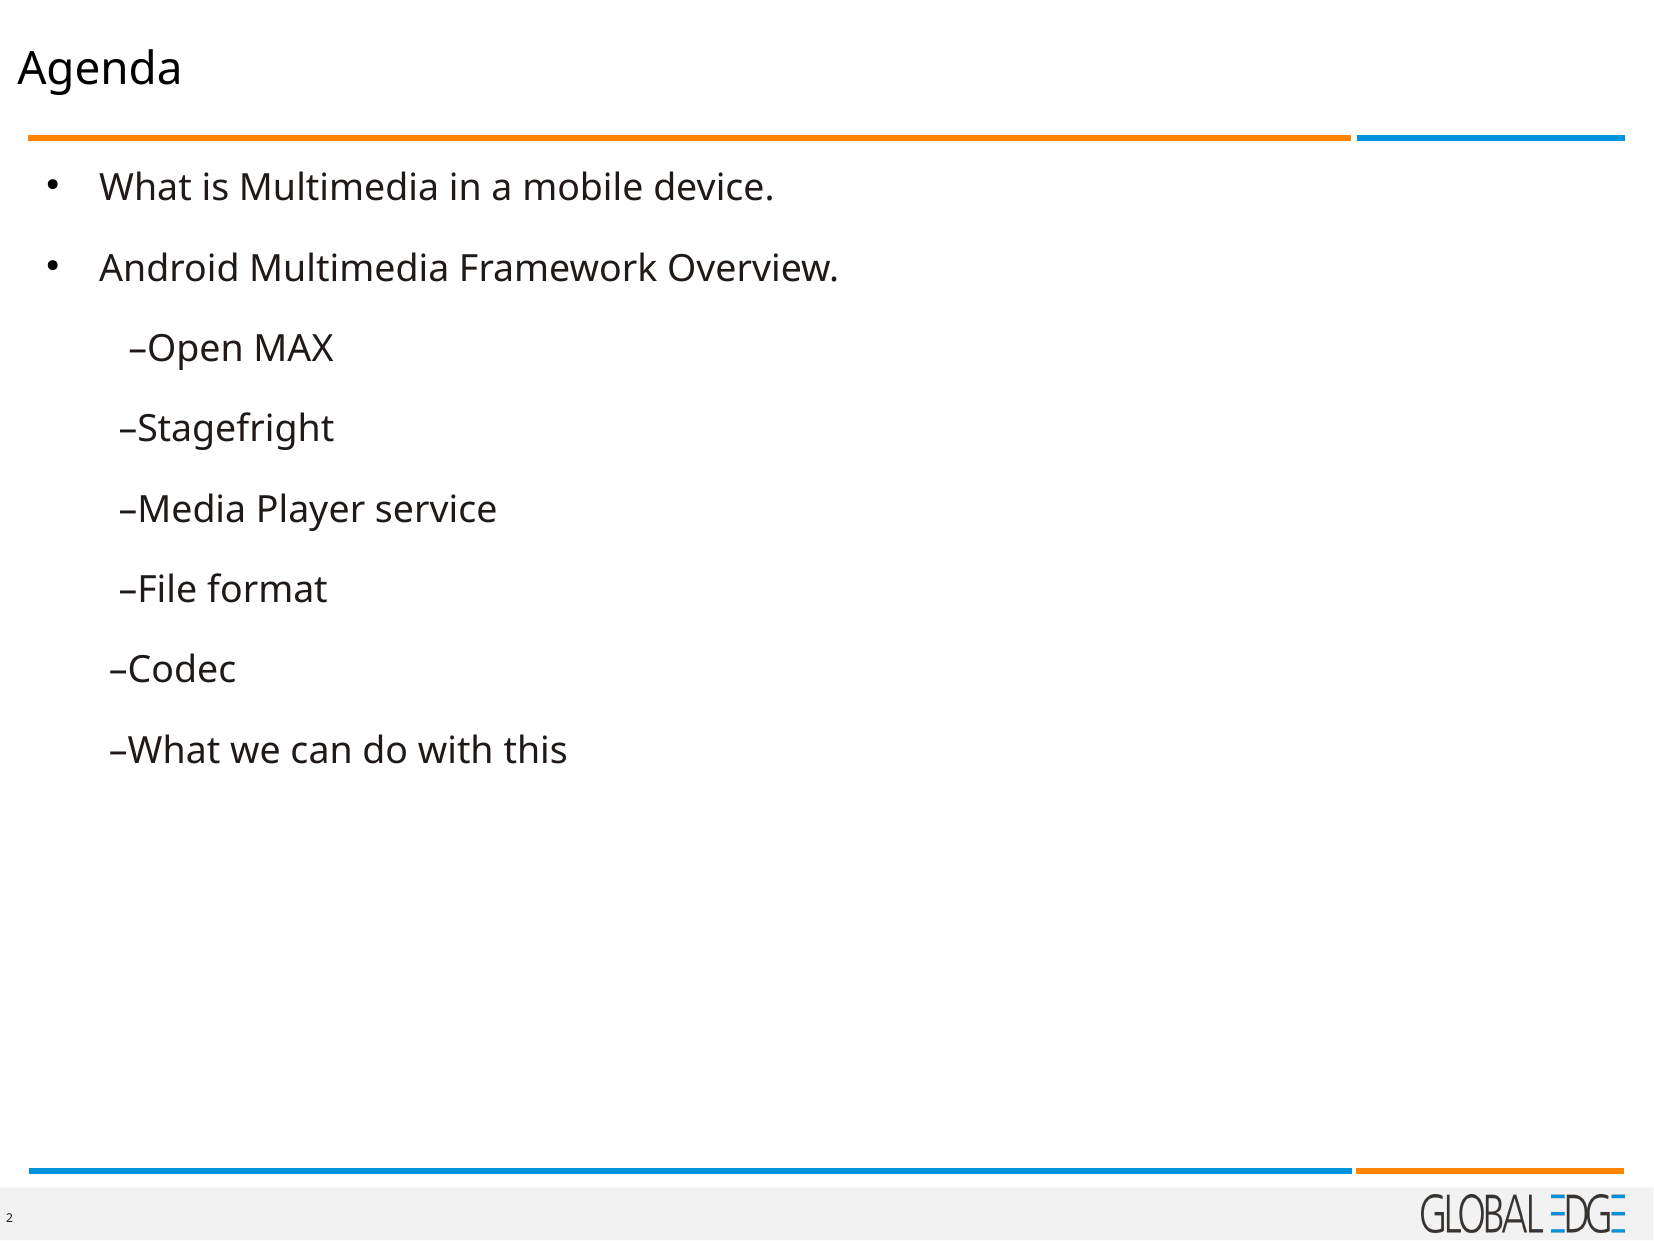

# Agenda
What is Multimedia in a mobile device.
Android Multimedia Framework Overview.
 –Open MAX
 –Stagefright
 –Media Player service
 –File format
 –Codec
 –What we can do with this